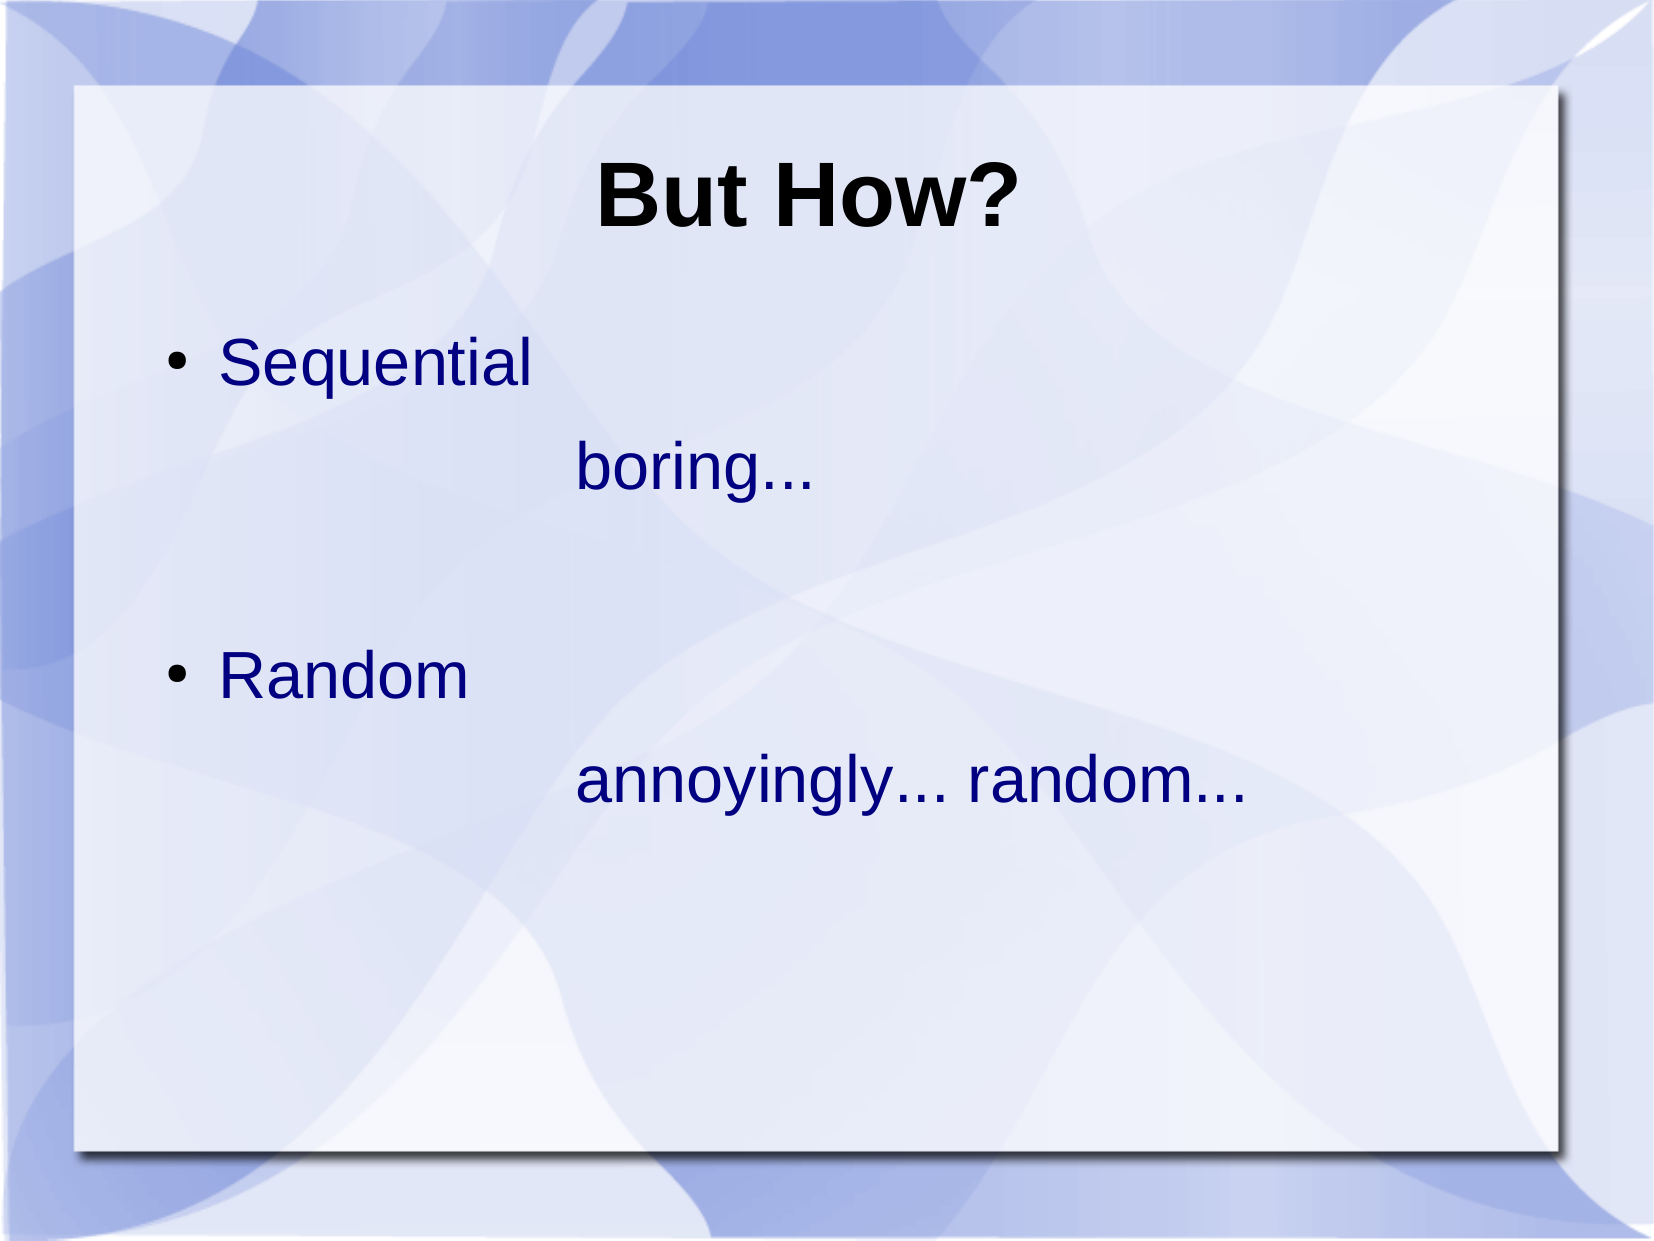

# But How?
Sequential
					boring...
Random
					annoyingly... random...